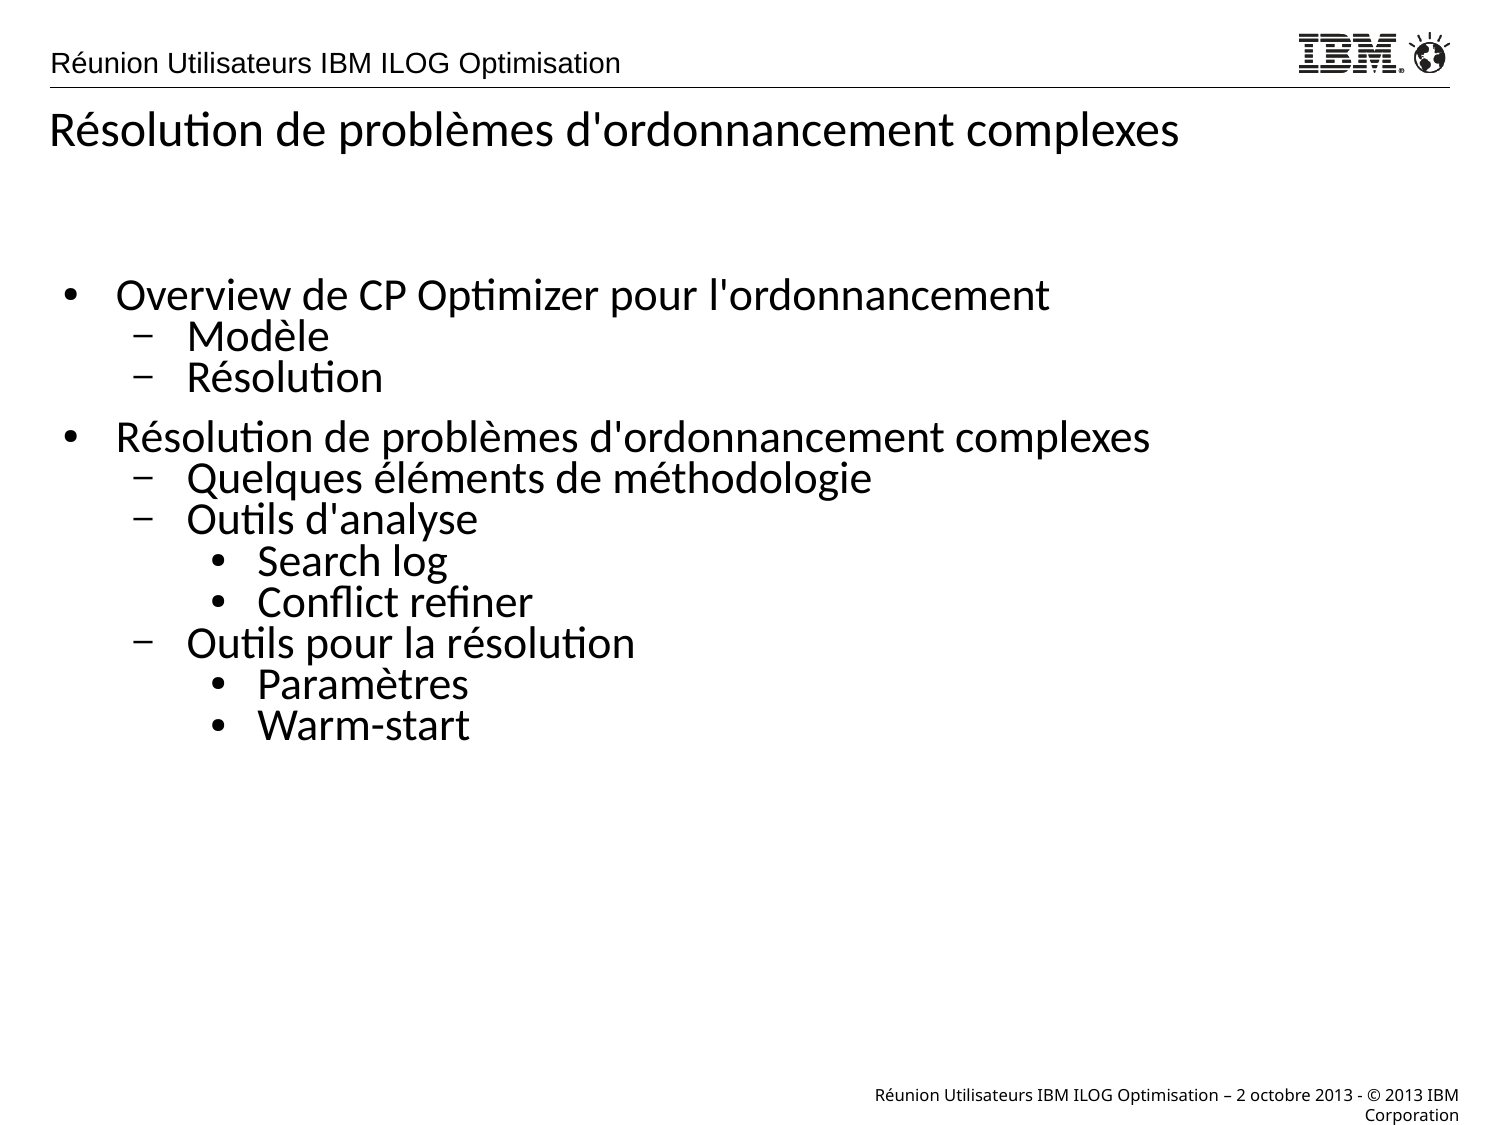

# Résolution de problèmes d'ordonnancement complexes
Overview de CP Optimizer pour l'ordonnancement
Modèle
Résolution
Résolution de problèmes d'ordonnancement complexes
Quelques éléments de méthodologie
Outils d'analyse
Search log
Conflict refiner
Outils pour la résolution
Paramètres
Warm-start